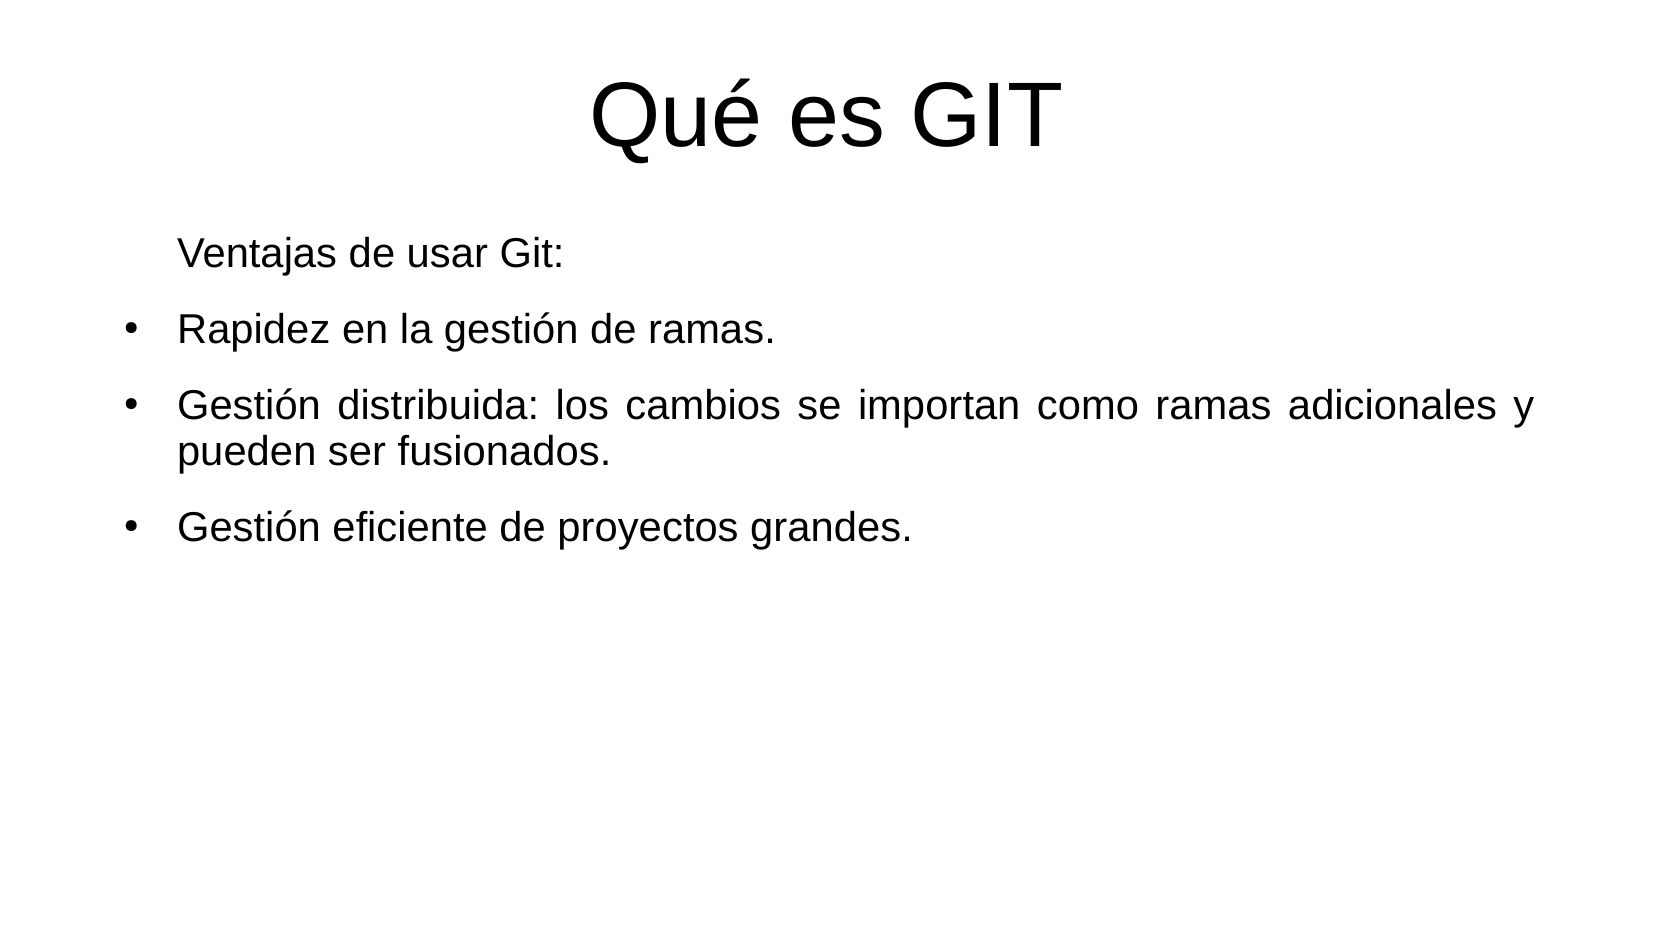

# Qué es GIT
Ventajas de usar Git:
Rapidez en la gestión de ramas.
Gestión distribuida: los cambios se importan como ramas adicionales y pueden ser fusionados.
Gestión eficiente de proyectos grandes.